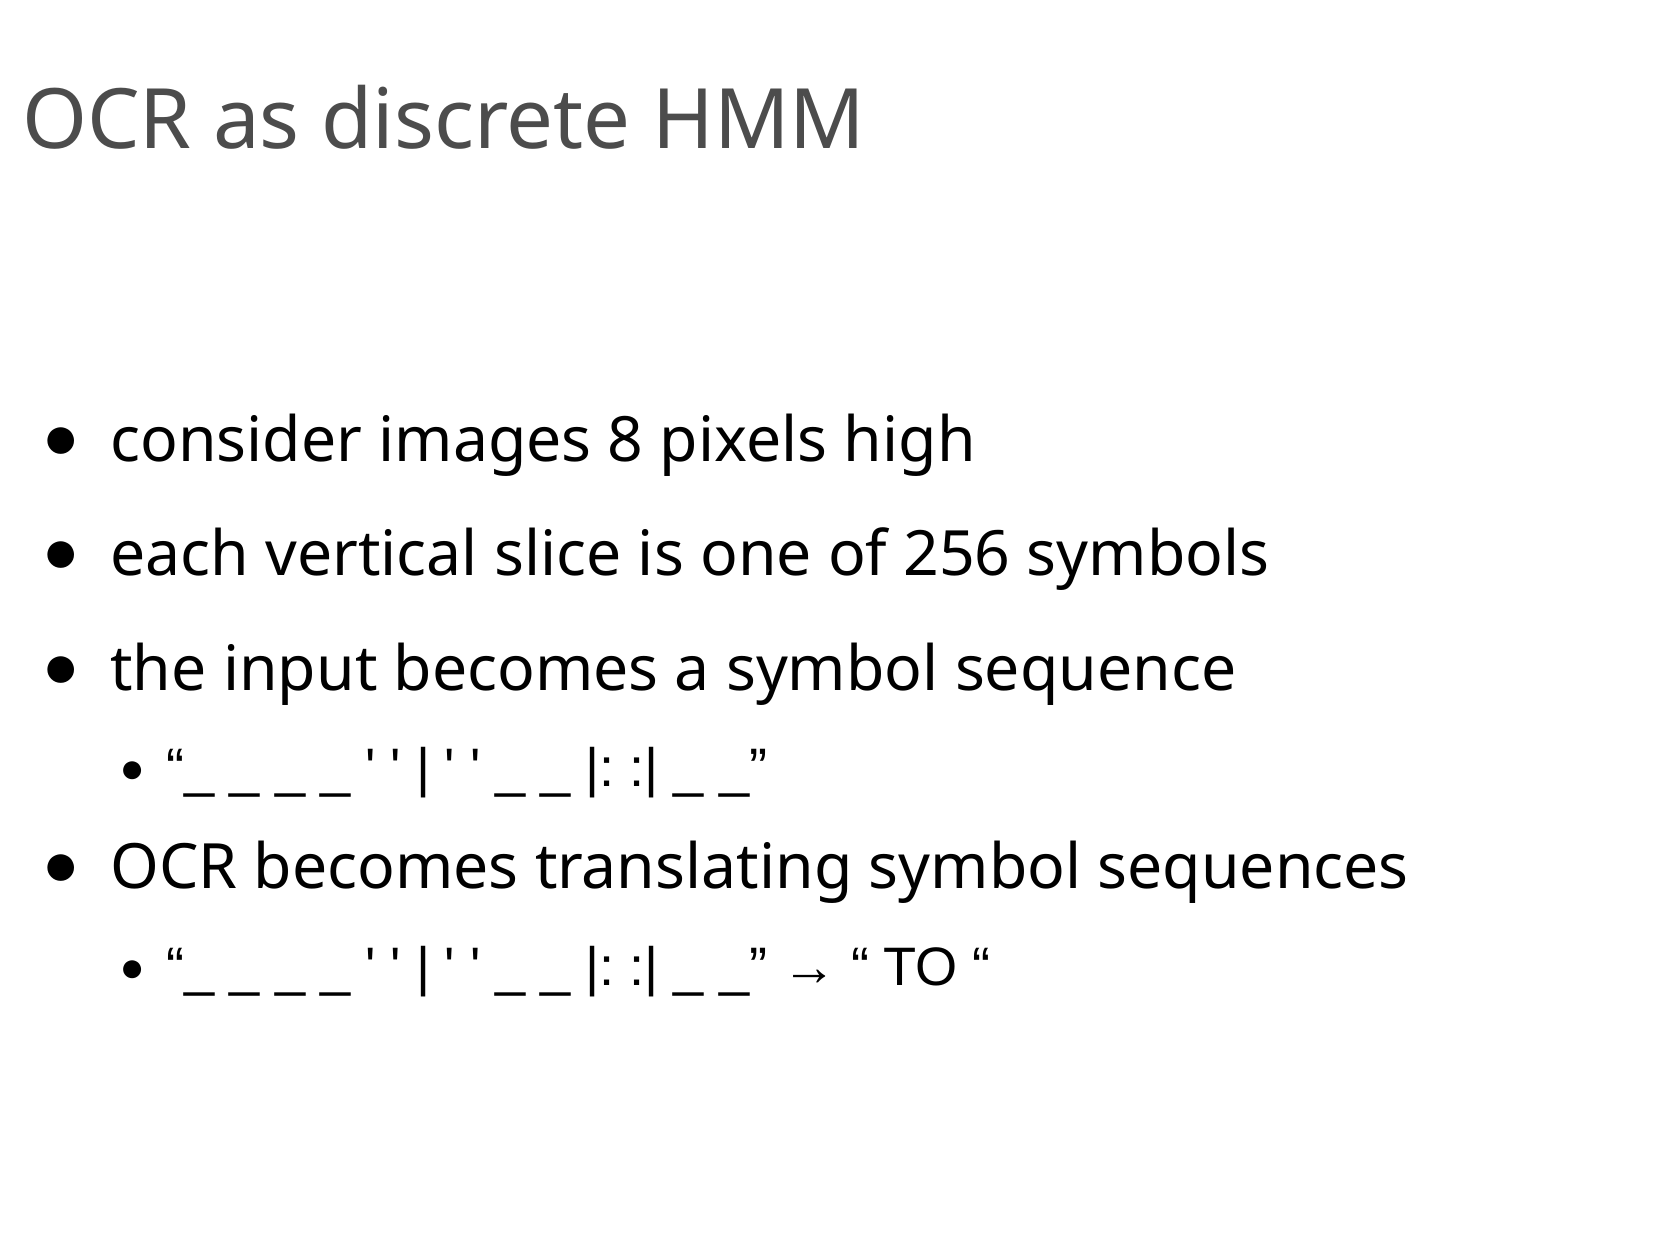

# OCR as discrete HMM
consider images 8 pixels high
each vertical slice is one of 256 symbols
the input becomes a symbol sequence
“_ _ _ _ ' ' | ' ' _ _ |: :| _ _”
OCR becomes translating symbol sequences
“_ _ _ _ ' ' | ' ' _ _ |: :| _ _” → “ TO “